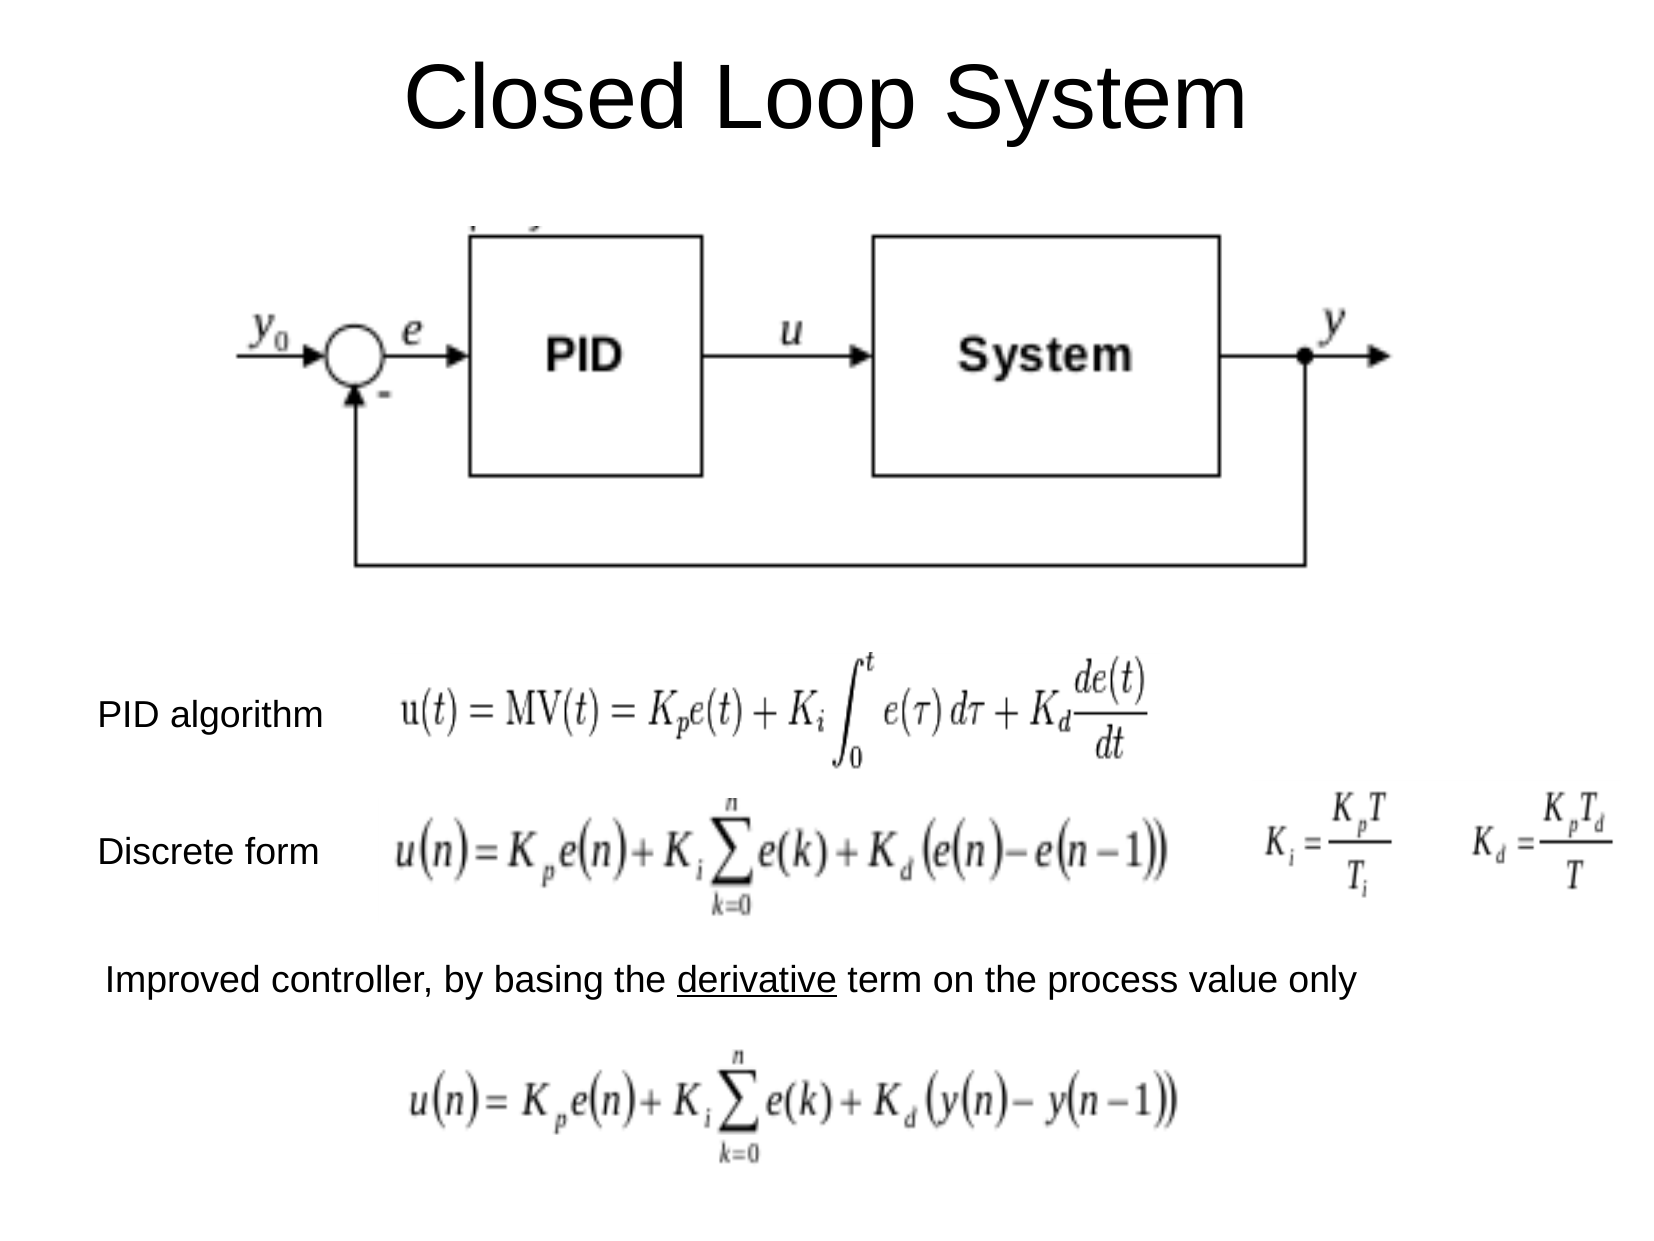

# Closed Loop System
PID algorithm
Discrete form
Improved controller, by basing the derivative term on the process value only